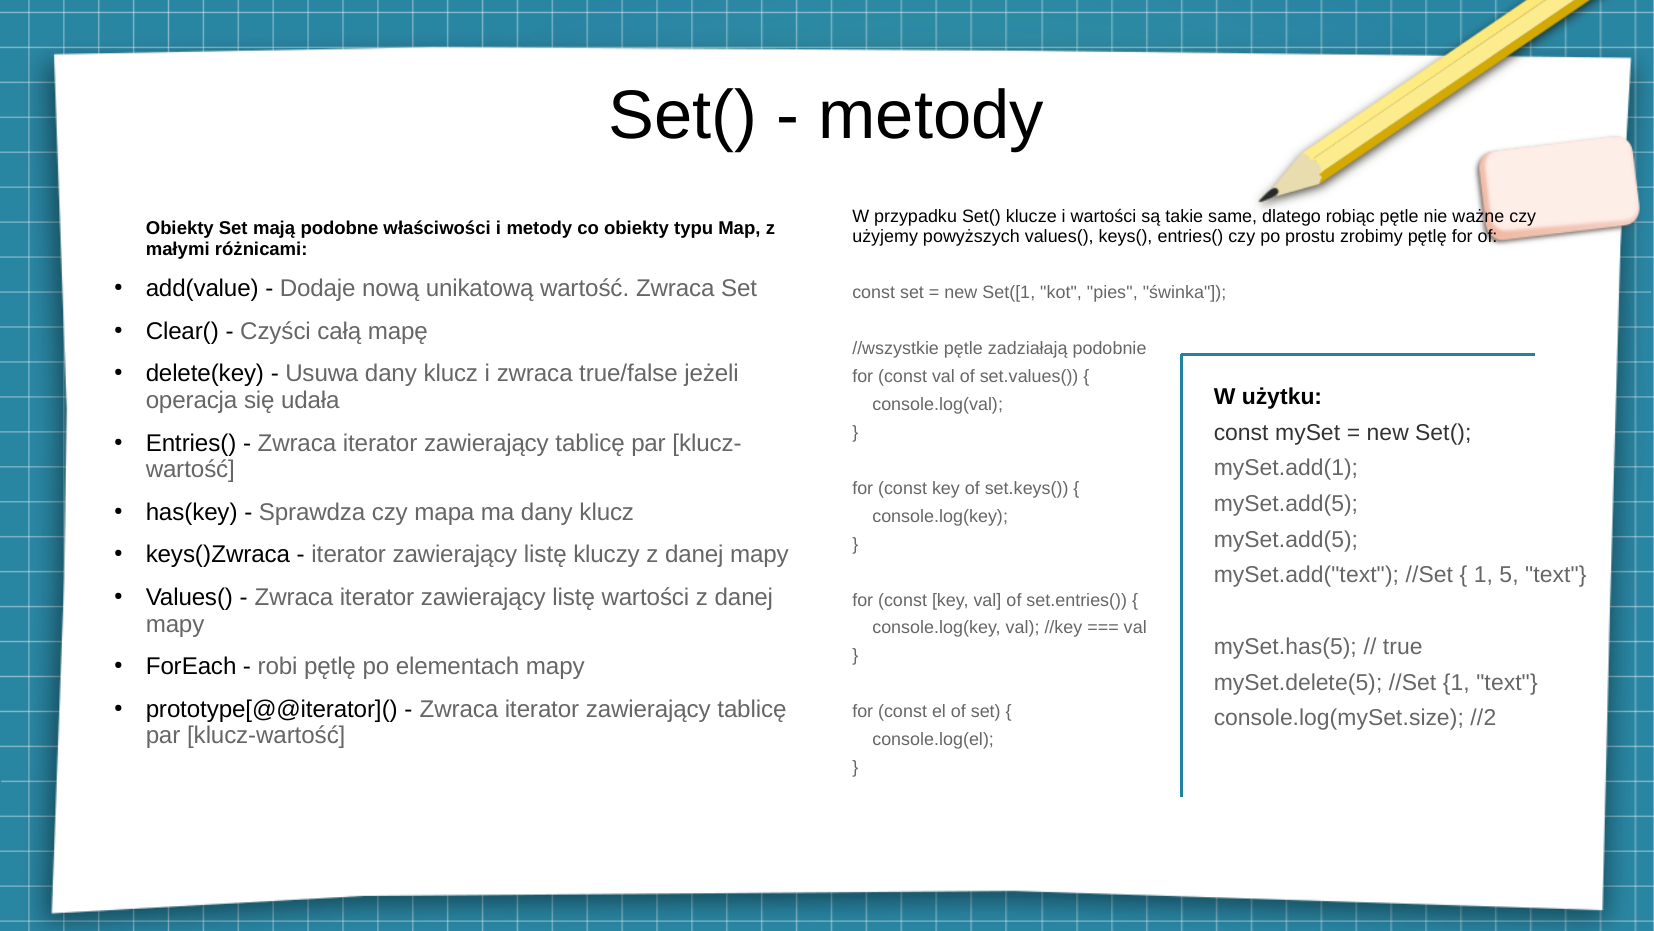

# Set() - metody
W przypadku Set() klucze i wartości są takie same, dlatego robiąc pętle nie ważne czy użyjemy powyższych values(), keys(), entries() czy po prostu zrobimy pętlę for of:
const set = new Set([1, "kot", "pies", "świnka"]);
//wszystkie pętle zadziałają podobnie
for (const val of set.values()) {
 console.log(val);
}
for (const key of set.keys()) {
 console.log(key);
}
for (const [key, val] of set.entries()) {
 console.log(key, val); //key === val
}
for (const el of set) {
 console.log(el);
}
Obiekty Set mają podobne właściwości i metody co obiekty typu Map, z małymi różnicami:
add(value) - Dodaje nową unikatową wartość. Zwraca Set
Clear() - Czyści całą mapę
delete(key) - Usuwa dany klucz i zwraca true/false jeżeli operacja się udała
Entries() - Zwraca iterator zawierający tablicę par [klucz-wartość]
has(key) - Sprawdza czy mapa ma dany klucz
keys()	Zwraca - iterator zawierający listę kluczy z danej mapy
Values() - Zwraca iterator zawierający listę wartości z danej mapy
ForEach - robi pętlę po elementach mapy
prototype[@@iterator]() - Zwraca iterator zawierający tablicę par [klucz-wartość]
W użytku:
const mySet = new Set();
mySet.add(1);
mySet.add(5);
mySet.add(5);
mySet.add("text"); //Set { 1, 5, "text"}
mySet.has(5); // true
mySet.delete(5); //Set {1, "text"}
console.log(mySet.size); //2